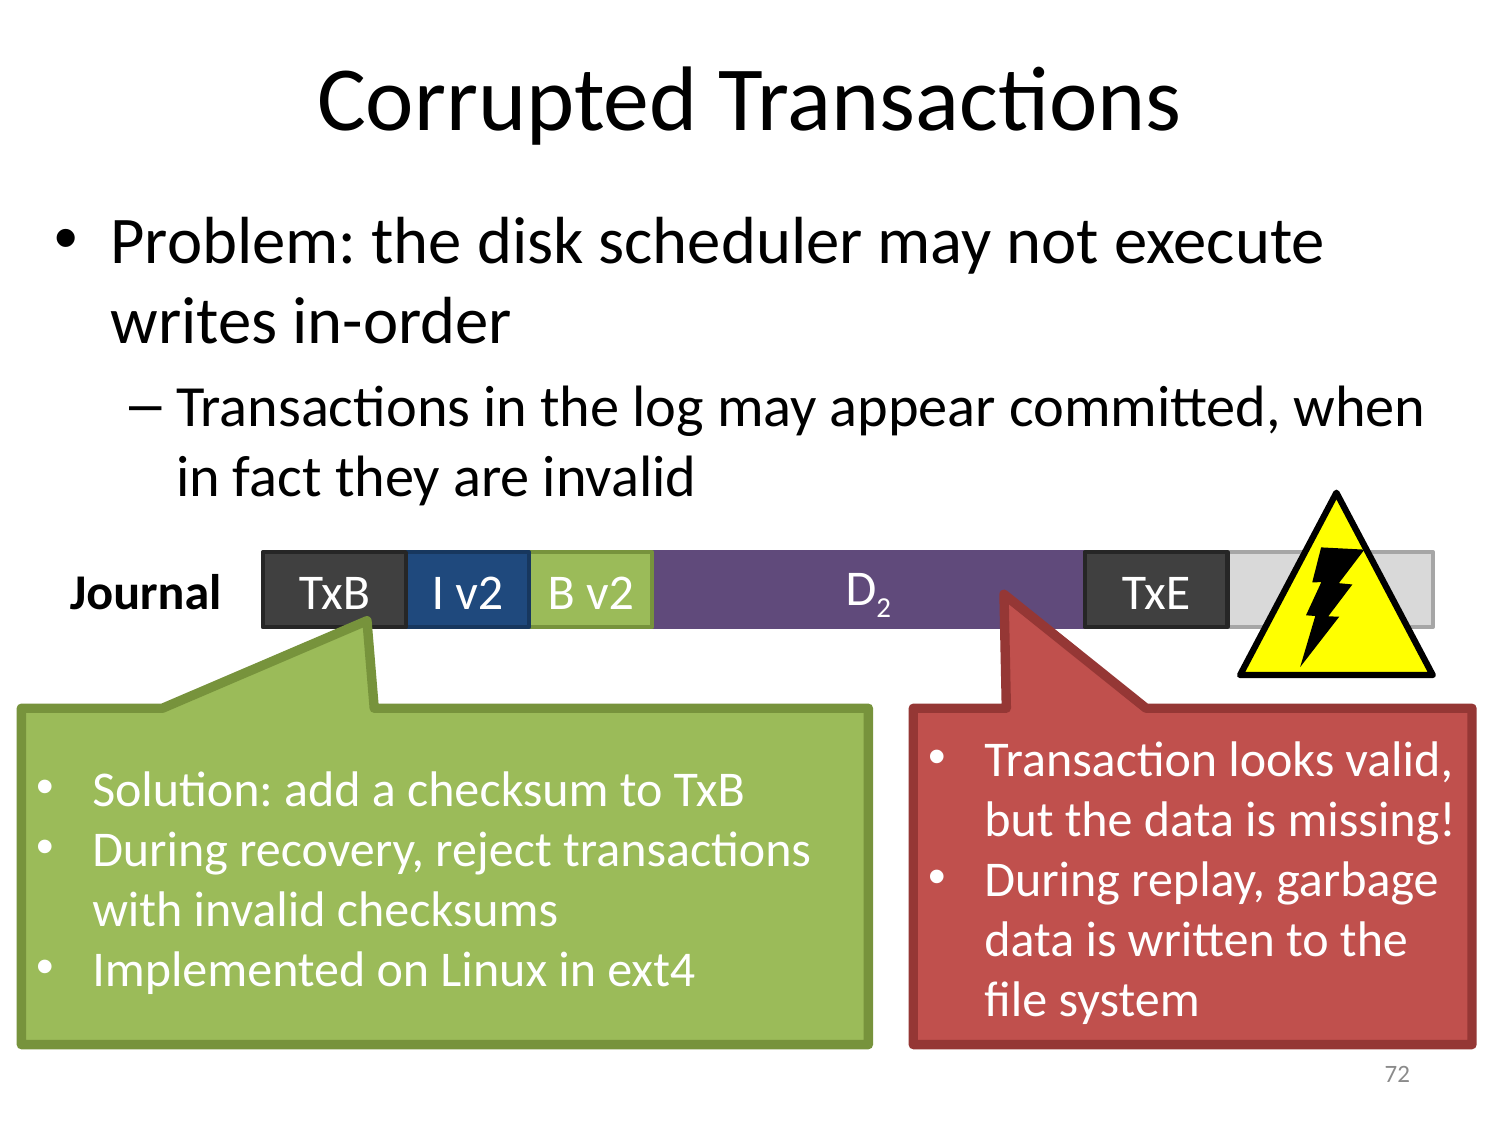

# Corrupted Transactions
Problem: the disk scheduler may not execute writes in-order
Transactions in the log may appear committed, when in fact they are invalid
Journal
TxB
I v2
B v2
D2
TxE
Solution: add a checksum to TxB
During recovery, reject transactions with invalid checksums
Implemented on Linux in ext4
Transaction looks valid, but the data is missing!
During replay, garbage data is written to the file system